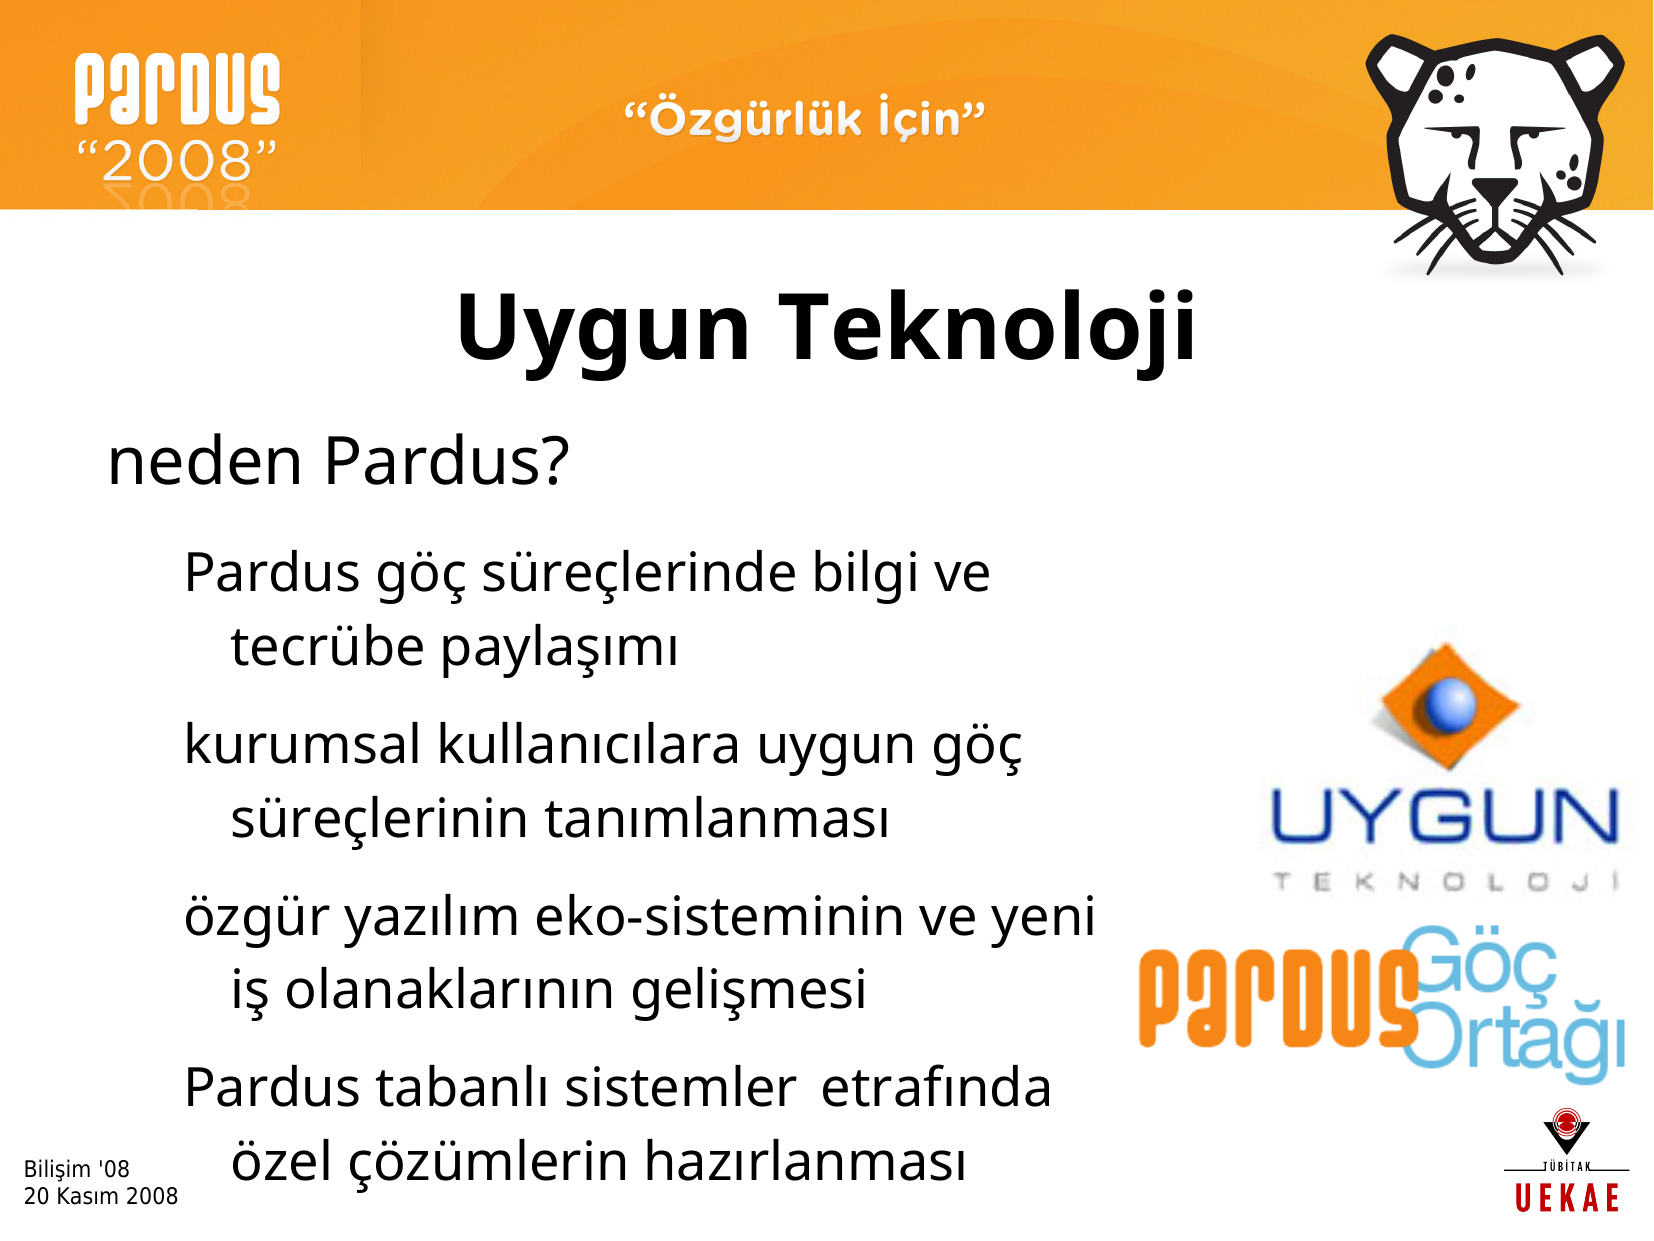

# Uygun Teknoloji
neden Pardus?
Pardus göç süreçlerinde bilgi ve tecrübe paylaşımı
kurumsal kullanıcılara uygun göç süreçlerinin tanımlanması
özgür yazılım eko-sisteminin ve yeni iş olanaklarının gelişmesi
Pardus tabanlı sistemler 	etrafında özel çözümlerin hazırlanması